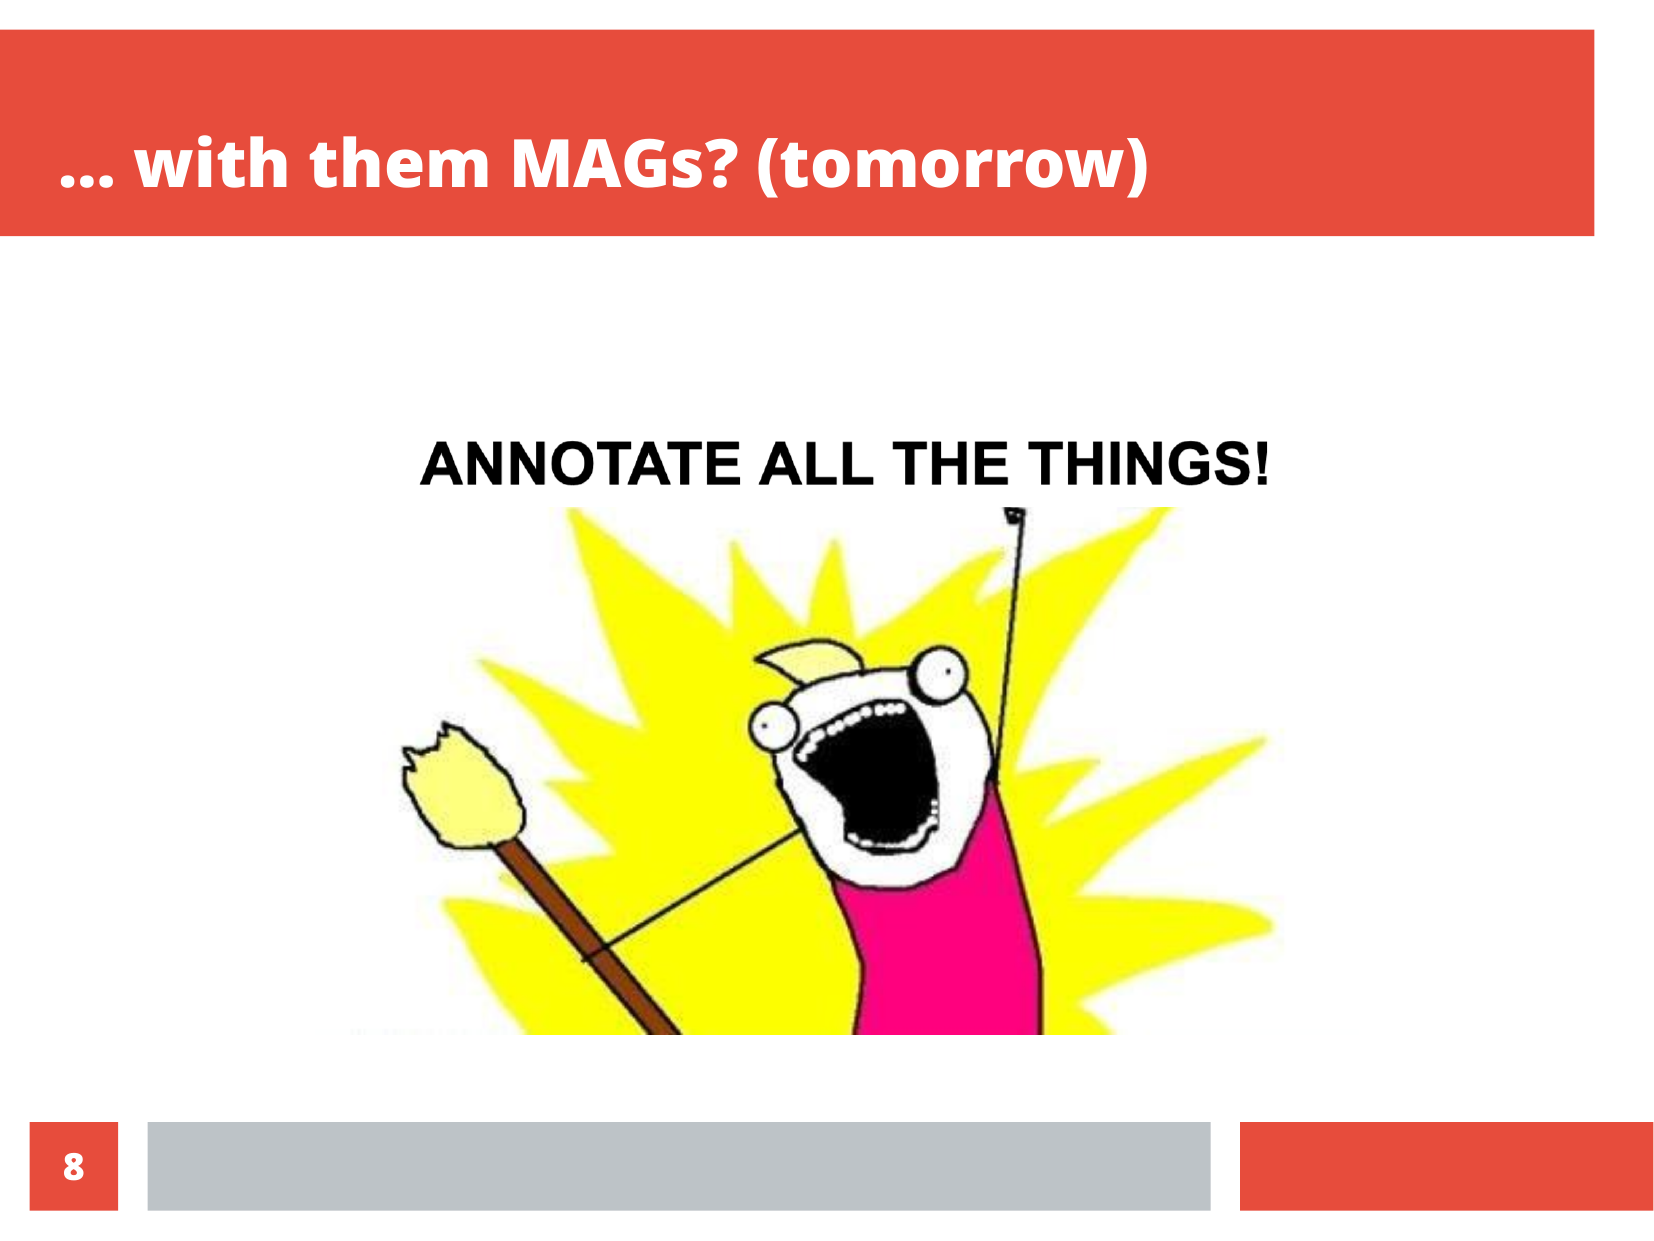

# … with them MAGs? (tomorrow)
8